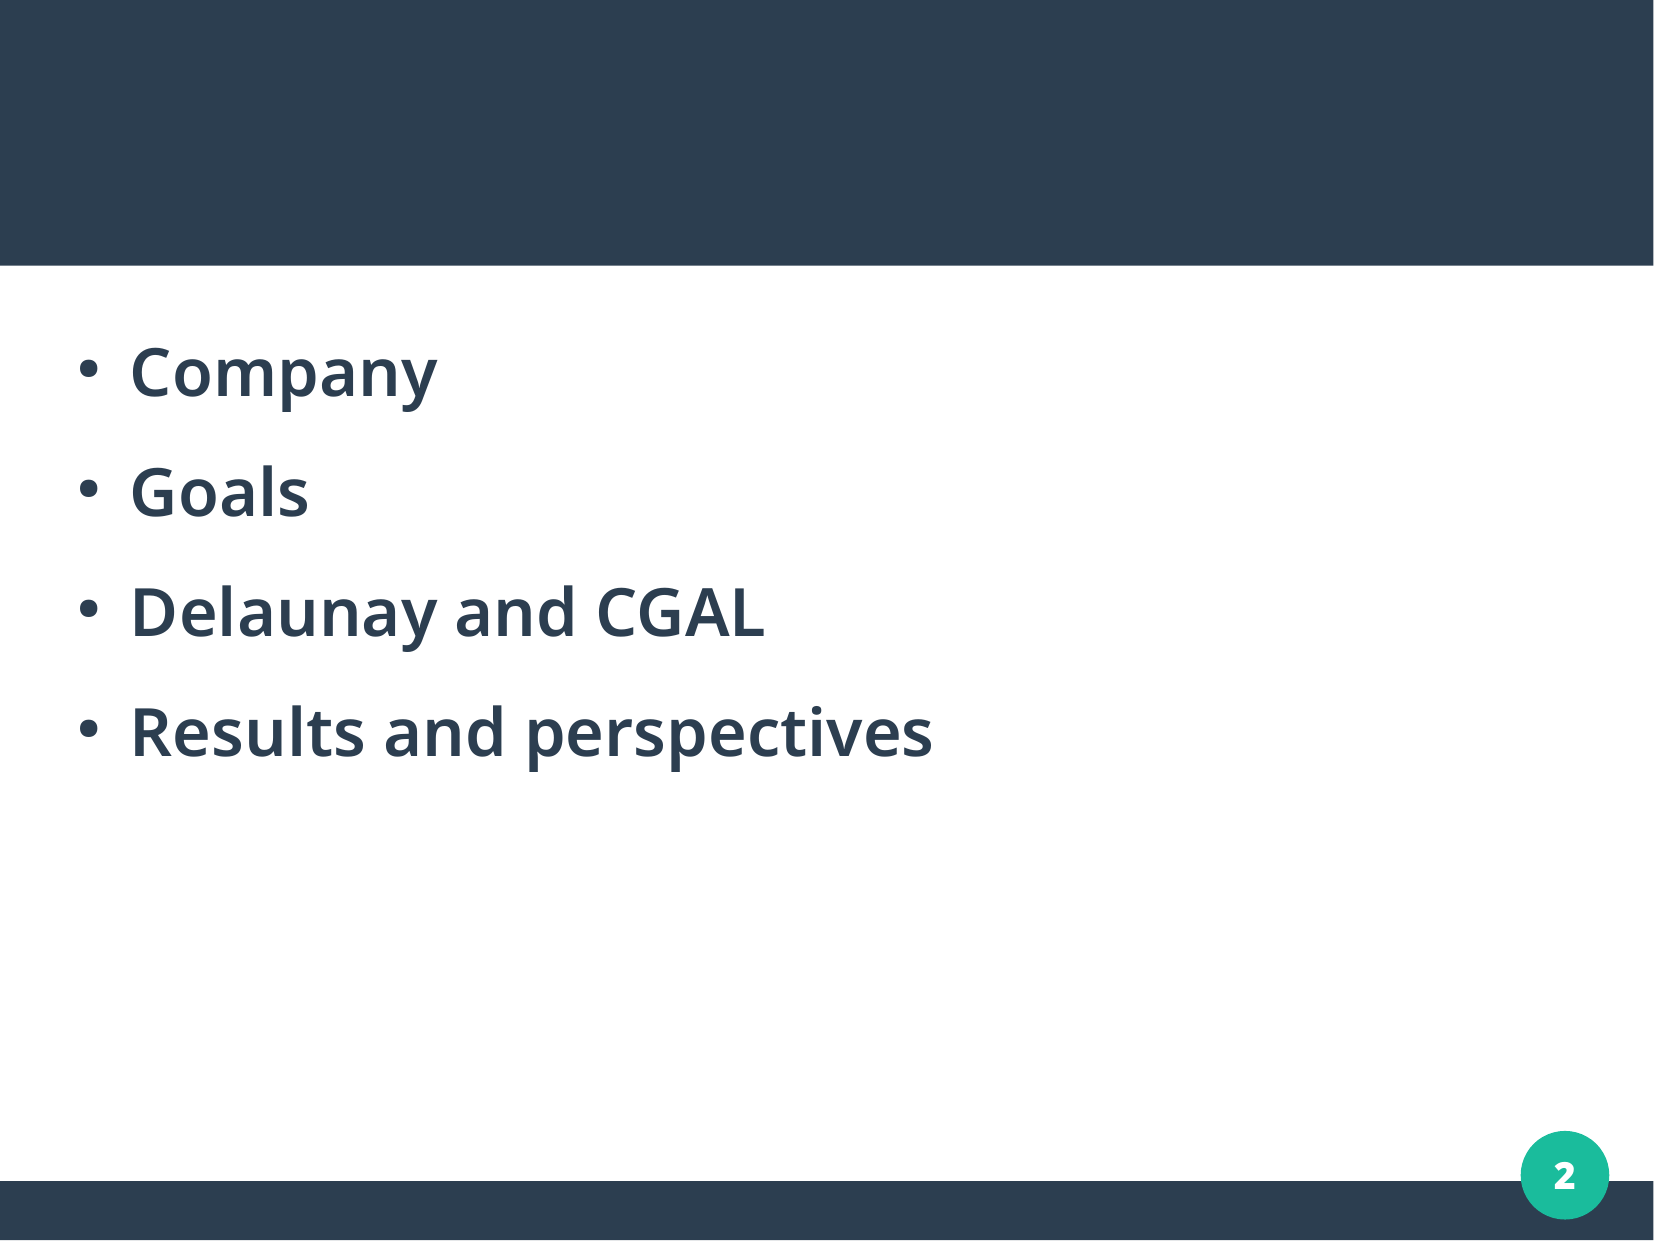

#
Company
Goals
Delaunay and CGAL
Results and perspectives
2